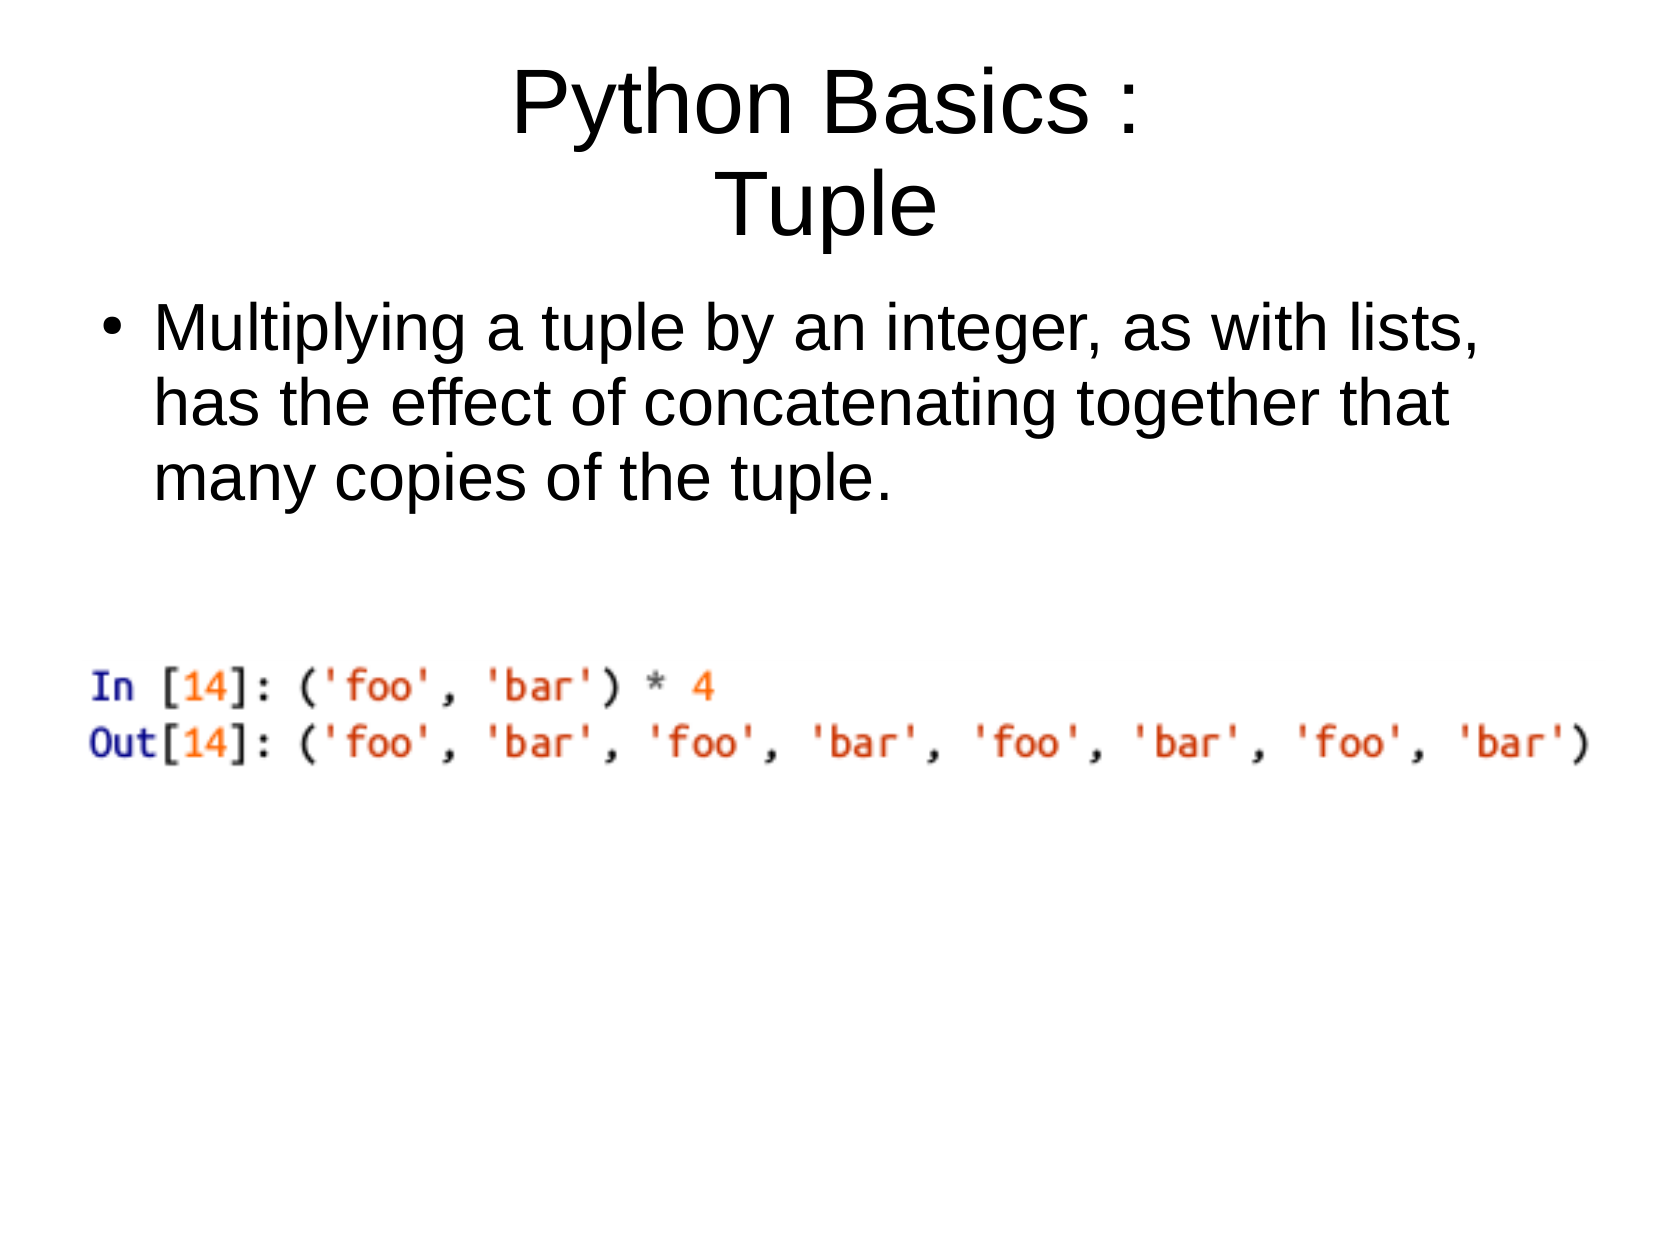

# Python Basics : Tuple
Multiplying a tuple by an integer, as with lists, has the effect of concatenating together that many copies of the tuple.